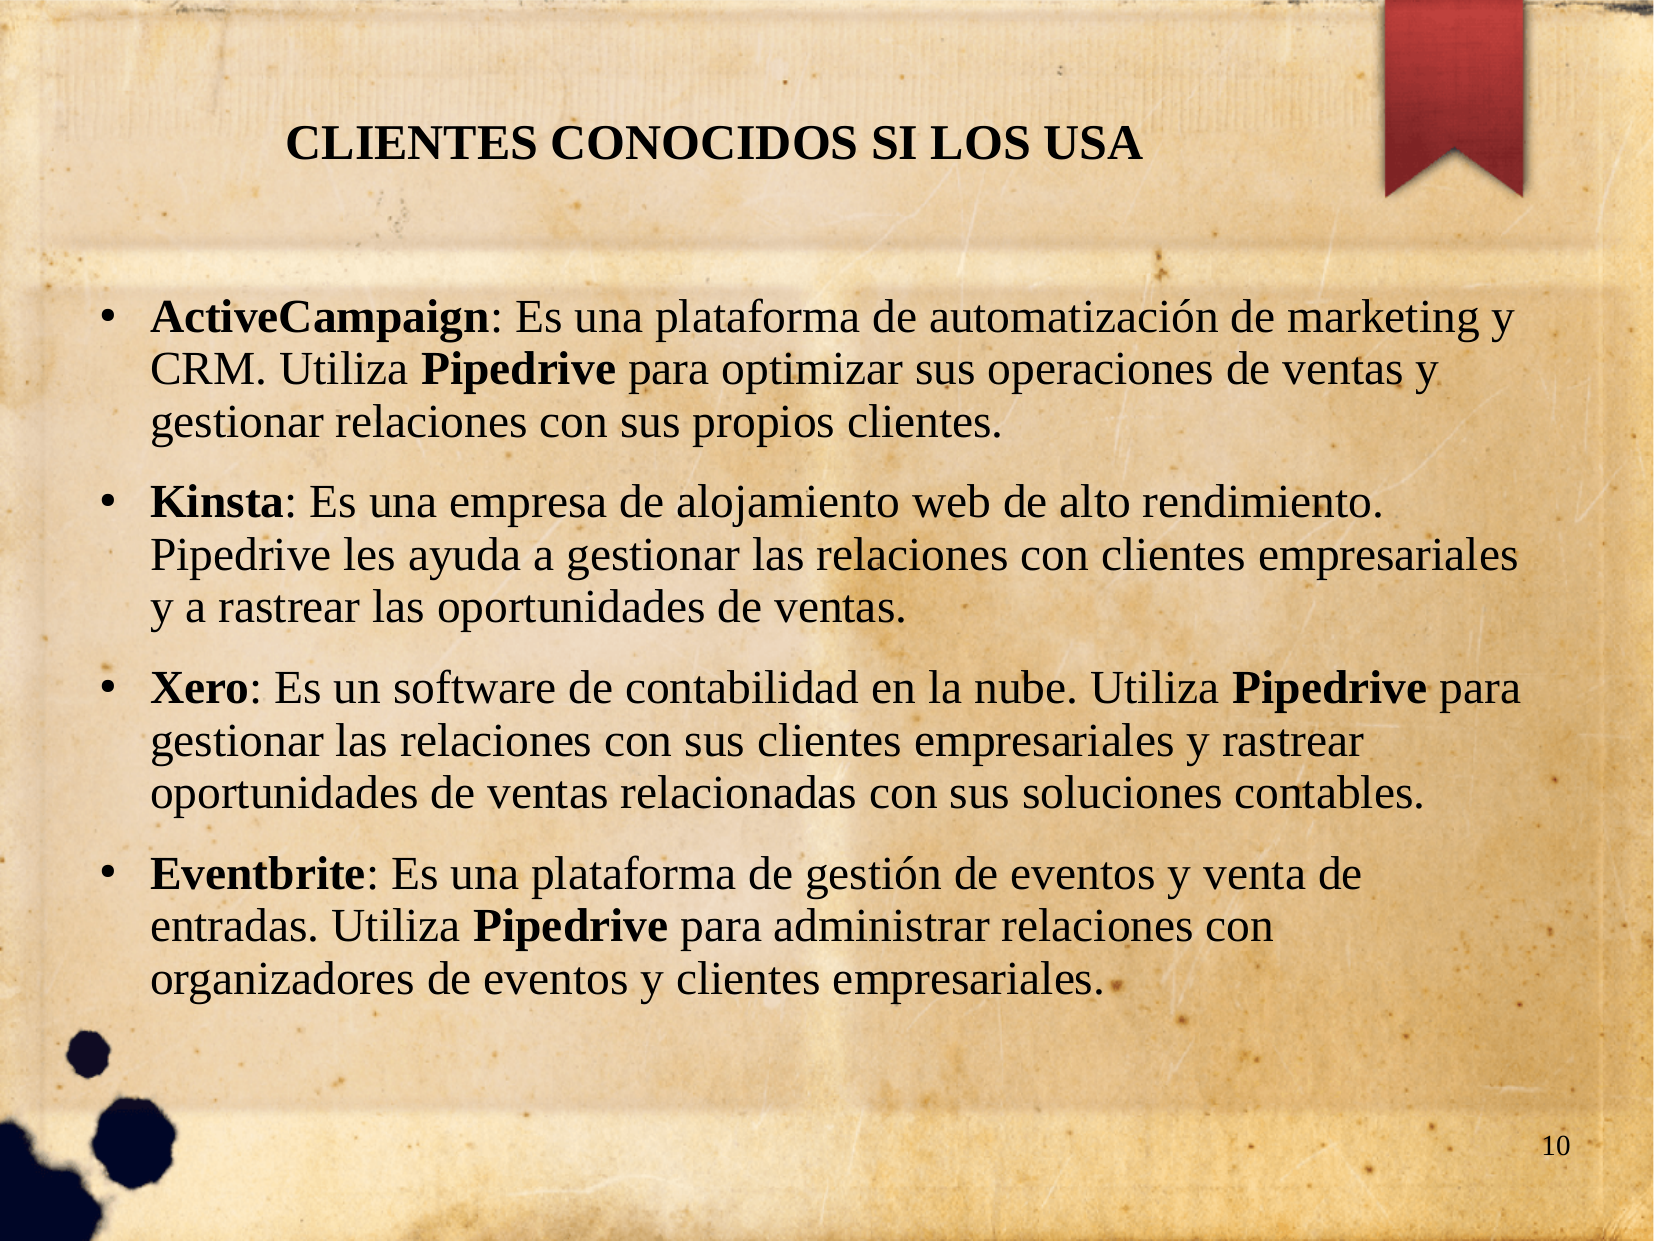

# CLIENTES CONOCIDOS SI LOS USA
ActiveCampaign: Es una plataforma de automatización de marketing y CRM. Utiliza Pipedrive para optimizar sus operaciones de ventas y gestionar relaciones con sus propios clientes.
Kinsta: Es una empresa de alojamiento web de alto rendimiento. Pipedrive les ayuda a gestionar las relaciones con clientes empresariales y a rastrear las oportunidades de ventas.
Xero: Es un software de contabilidad en la nube. Utiliza Pipedrive para gestionar las relaciones con sus clientes empresariales y rastrear oportunidades de ventas relacionadas con sus soluciones contables.
Eventbrite: Es una plataforma de gestión de eventos y venta de entradas. Utiliza Pipedrive para administrar relaciones con organizadores de eventos y clientes empresariales.
10